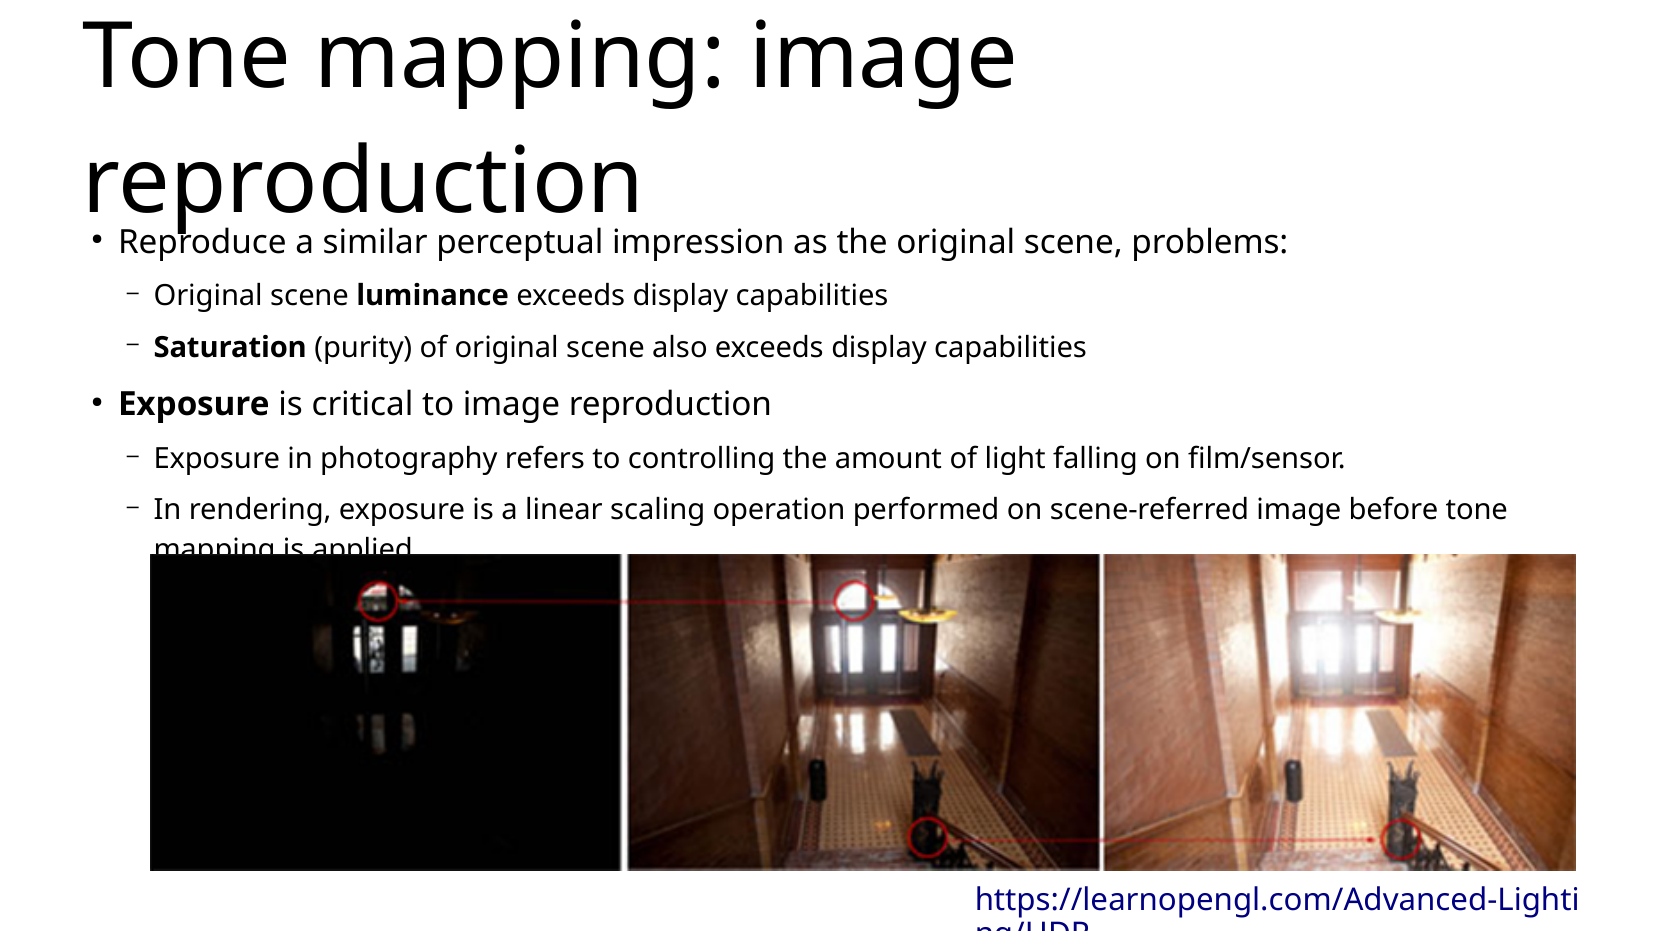

# Tone mapping: image reproduction
Reproduce a similar perceptual impression as the original scene, problems:
Original scene luminance exceeds display capabilities
Saturation (purity) of original scene also exceeds display capabilities
Exposure is critical to image reproduction
Exposure in photography refers to controlling the amount of light falling on film/sensor.
In rendering, exposure is a linear scaling operation performed on scene-referred image before tone mapping is applied.
https://learnopengl.com/Advanced-Lighting/HDR